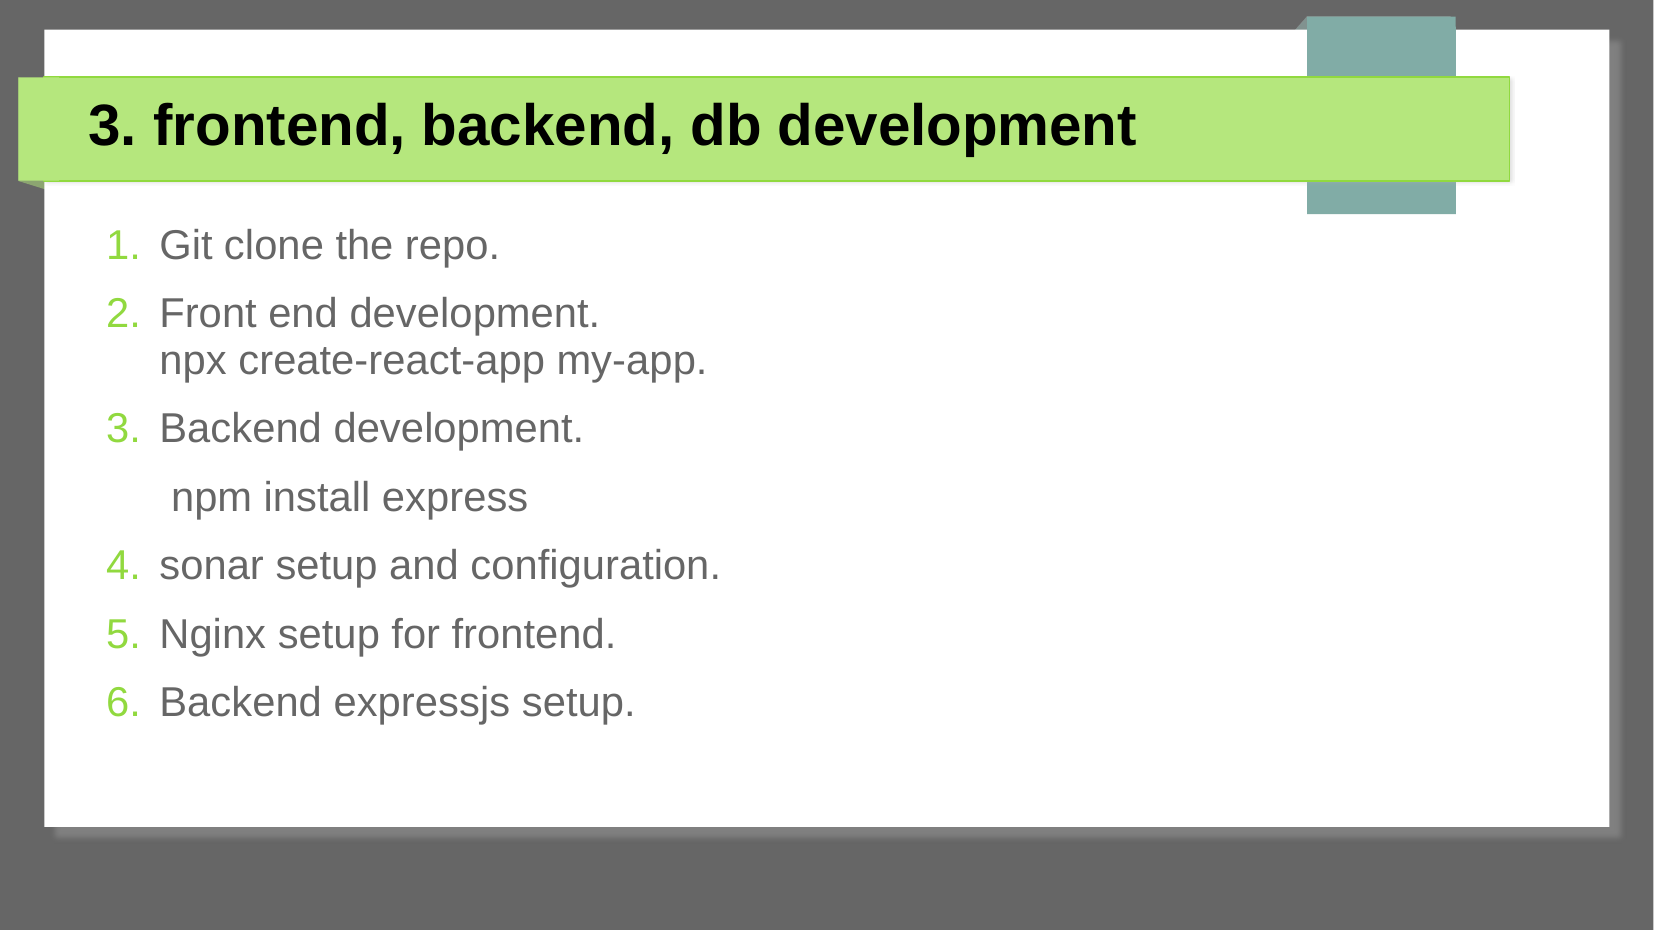

# 3. frontend, backend, db development
Git clone the repo.
Front end development.
npx create-react-app my-app.
Backend development.
 npm install express
sonar setup and configuration.
Nginx setup for frontend.
Backend expressjs setup.